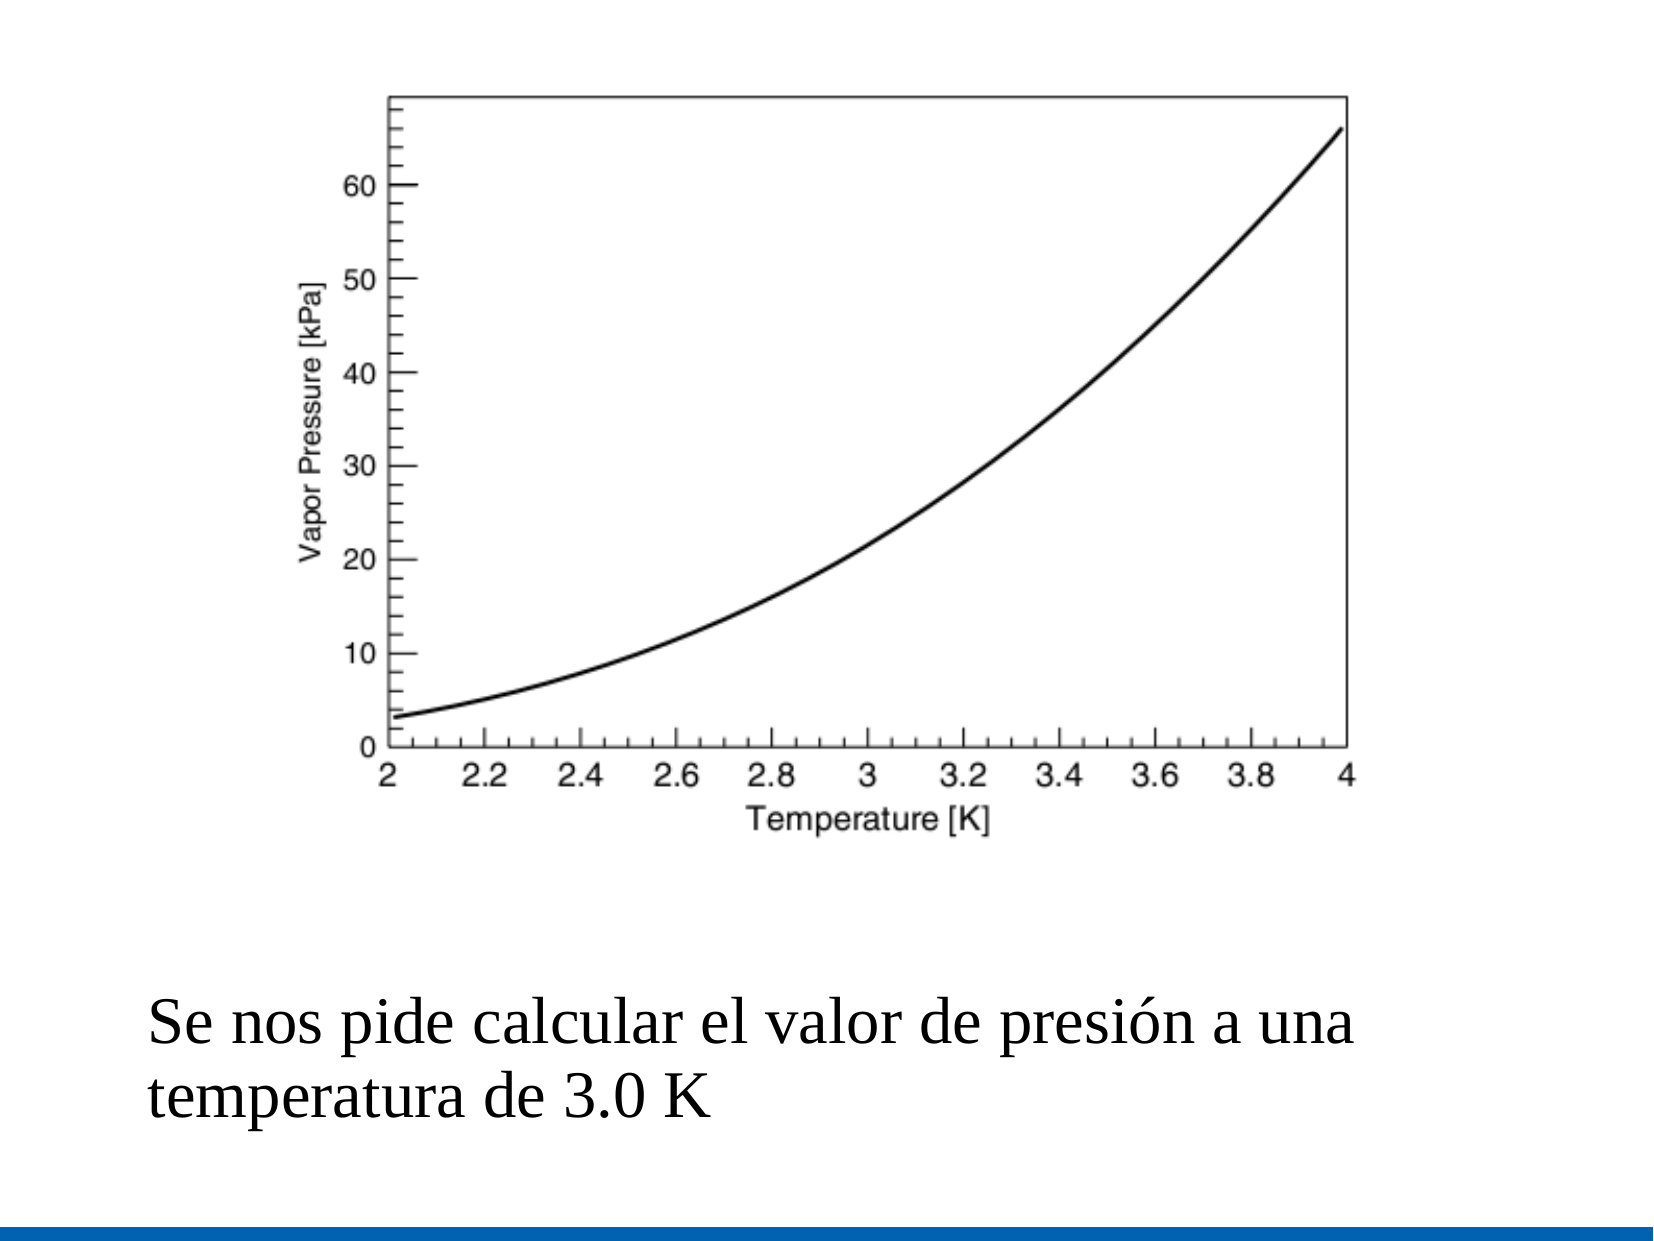

#
Se nos pide calcular el valor de presión a una temperatura de 3.0 K